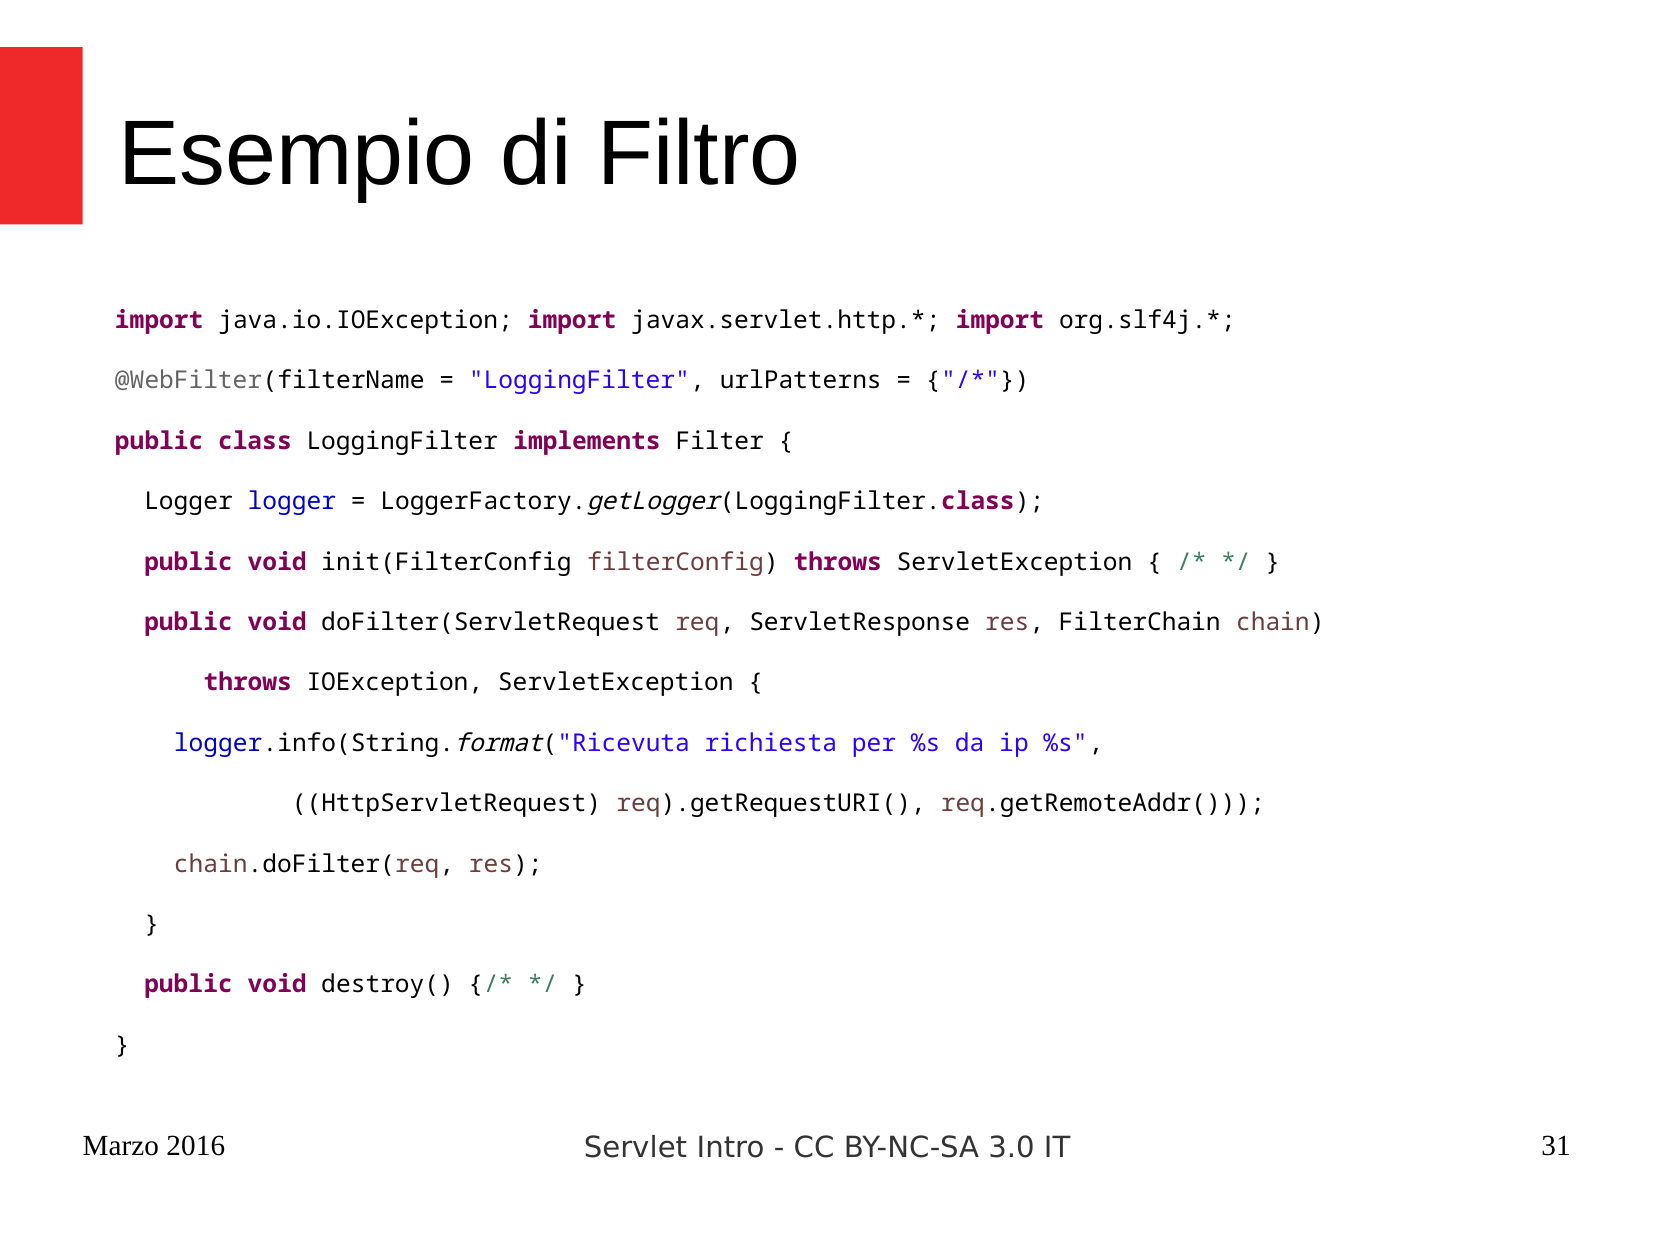

# Esempio di Filtro
import java.io.IOException; import javax.servlet.http.*; import org.slf4j.*;
@WebFilter(filterName = "LoggingFilter", urlPatterns = {"/*"})
public class LoggingFilter implements Filter {
 Logger logger = LoggerFactory.getLogger(LoggingFilter.class);
 public void init(FilterConfig filterConfig) throws ServletException { /* */ }
 public void doFilter(ServletRequest req, ServletResponse res, FilterChain chain)
 throws IOException, ServletException {
 logger.info(String.format("Ricevuta richiesta per %s da ip %s",
 ((HttpServletRequest) req).getRequestURI(), req.getRemoteAddr()));
 chain.doFilter(req, res);
 }
 public void destroy() {/* */ }
}
Your Date Here
Your Footer Here
31